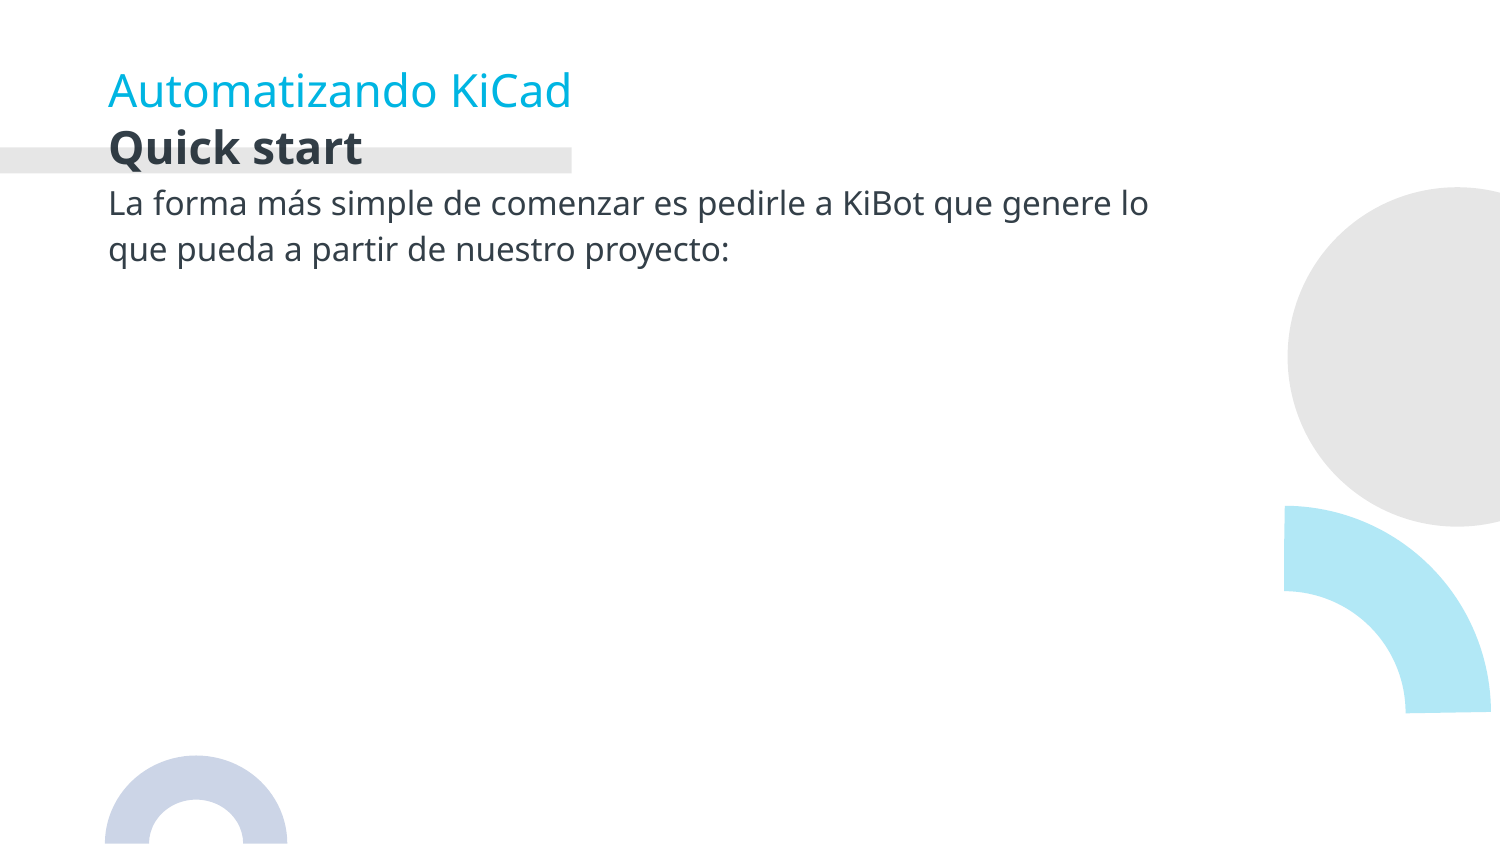

Automatizando KiCad
Quick start
La forma más simple de comenzar es pedirle a KiBot que genere lo que pueda a partir de nuestro proyecto: